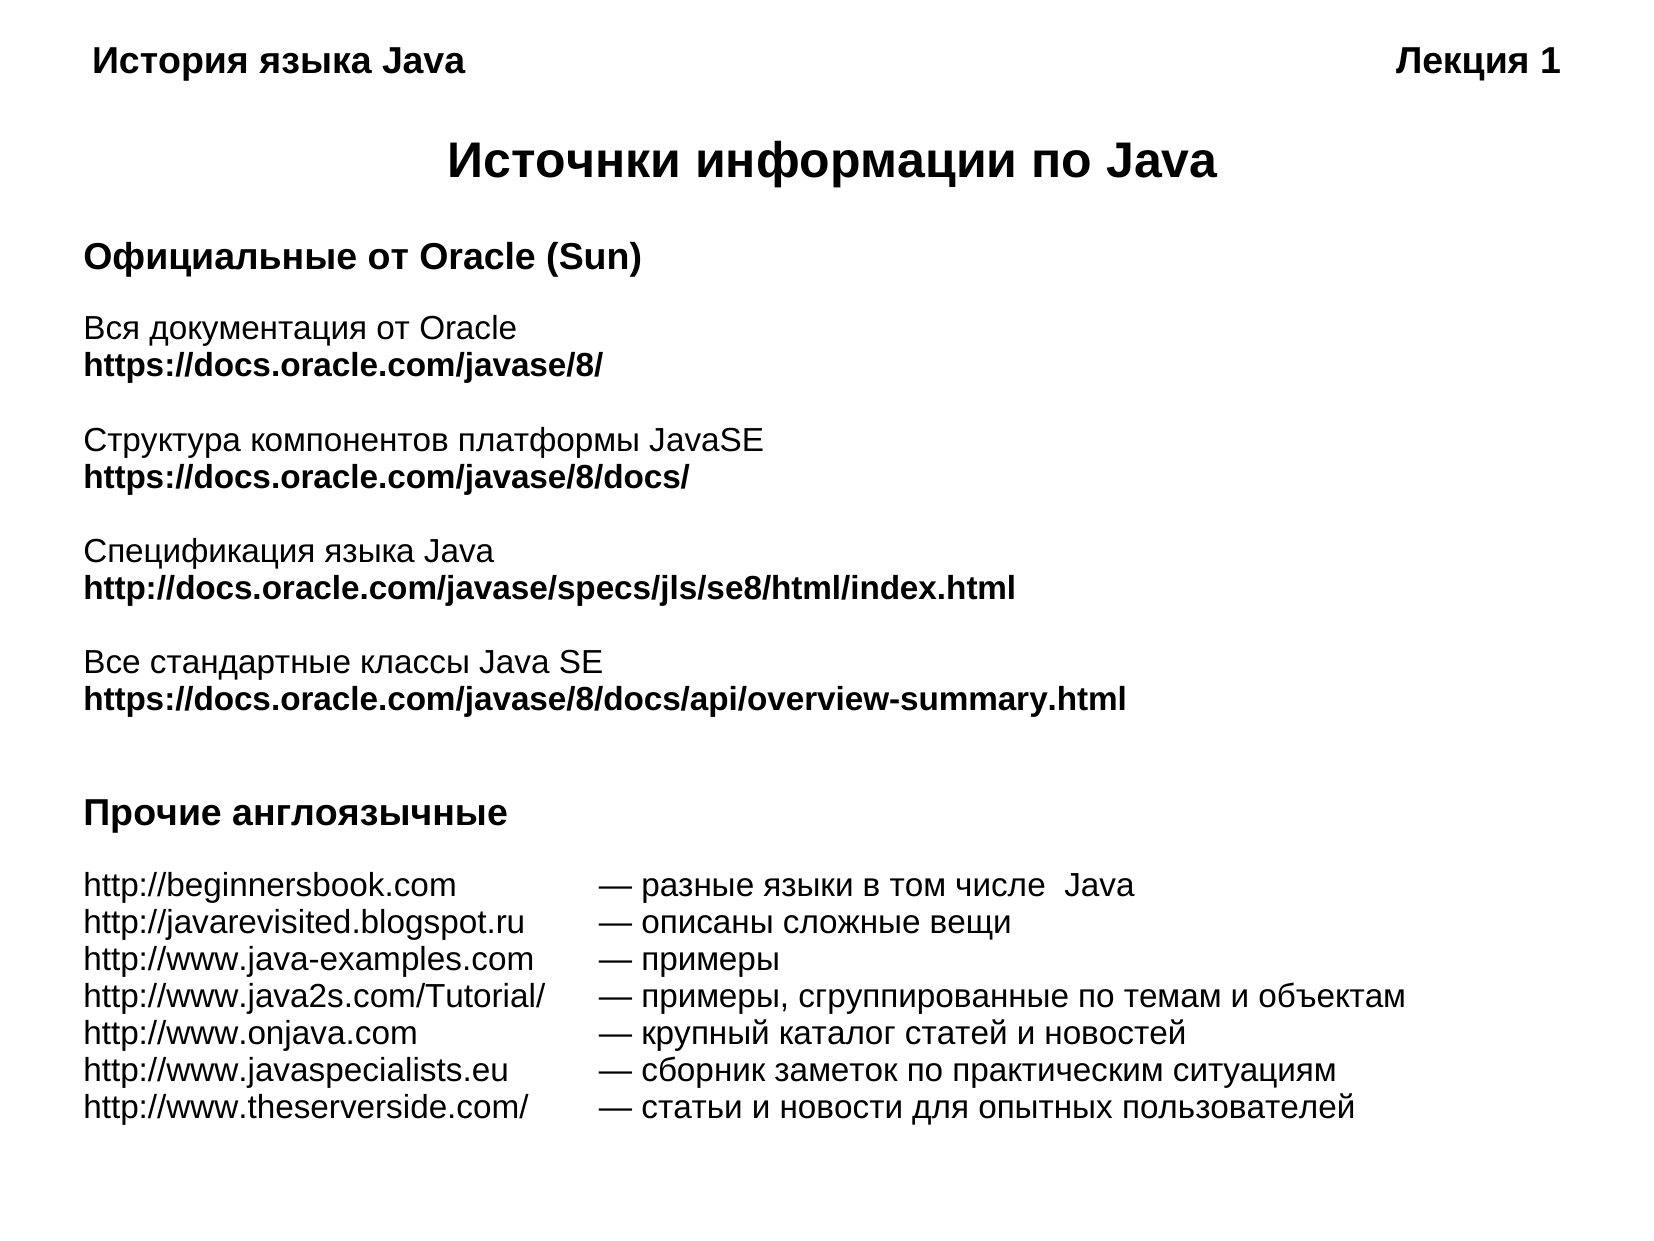

# История языка Java								Лекция 1
Источнки информации по Java
Официальные от Oracle (Sun)
Вся документация от Oracle
https://docs.oracle.com/javase/8/
Структура компонентов платформы JavaSE
https://docs.oracle.com/javase/8/docs/
Спецификация языка Java
http://docs.oracle.com/javase/specs/jls/se8/html/index.html
Все стандартные классы Java SE
https://docs.oracle.com/javase/8/docs/api/overview-summary.html
Прочие англоязычные
http://beginnersbook.com 		— разные языки в том числе Java
http://javarevisited.blogspot.ru 	— описаны сложные вещи
http://www.java-examples.com 	— примеры
http://www.java2s.com/Tutorial/ 	— примеры, сгруппированные по темам и объектам
http://www.onjava.com 			— крупный каталог статей и новостей
http://www.javaspecialists.eu 		— сборник заметок по практическим ситуациям
http://www.theserverside.com/ 	— статьи и новости для опытных пользователей